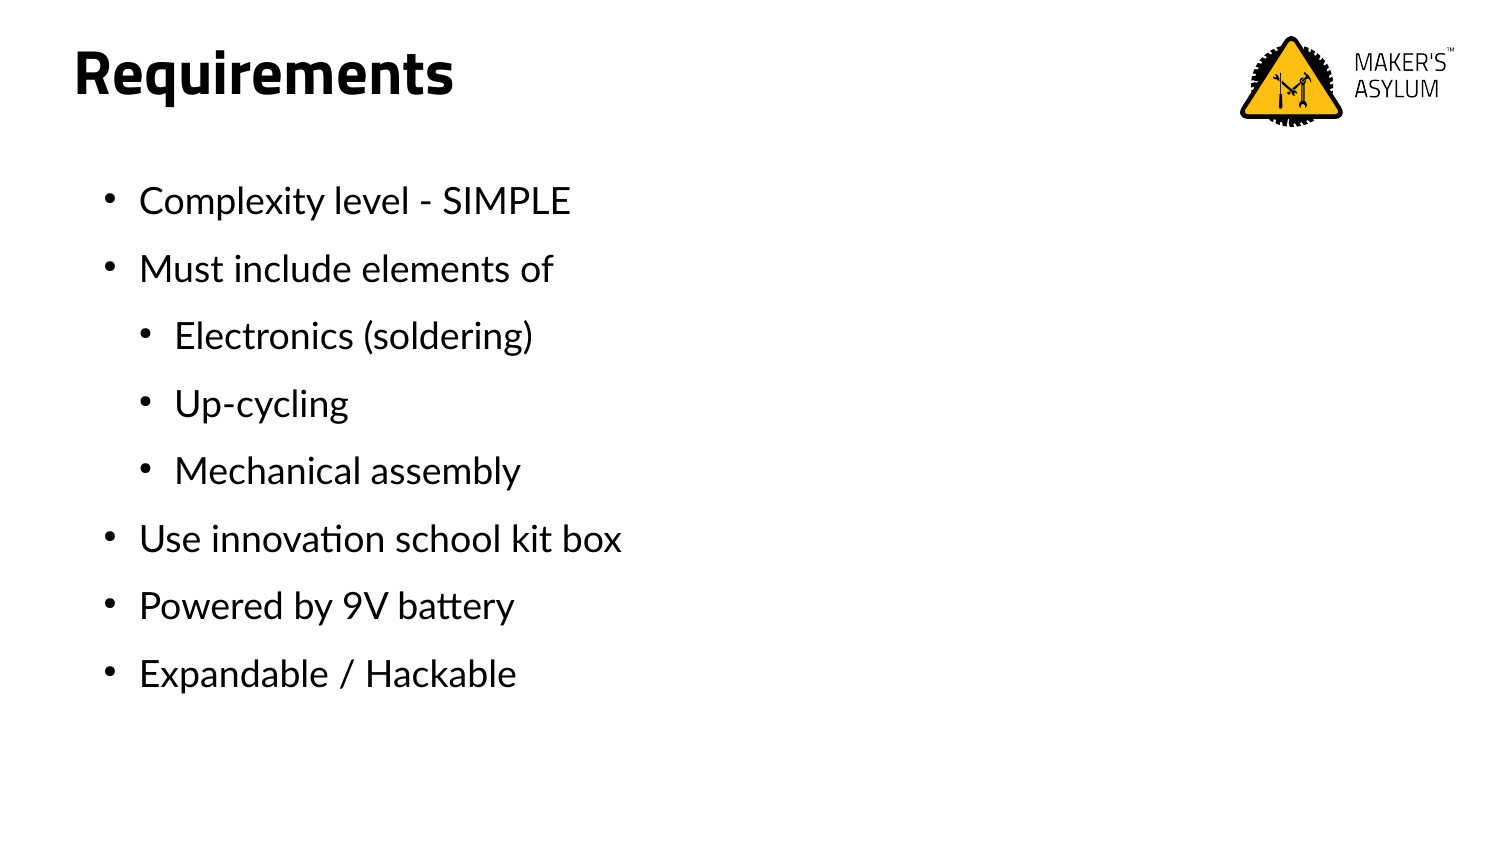

Requirements
Complexity level - SIMPLE
Must include elements of
Electronics (soldering)
Up-cycling
Mechanical assembly
Use innovation school kit box
Powered by 9V battery
Expandable / Hackable